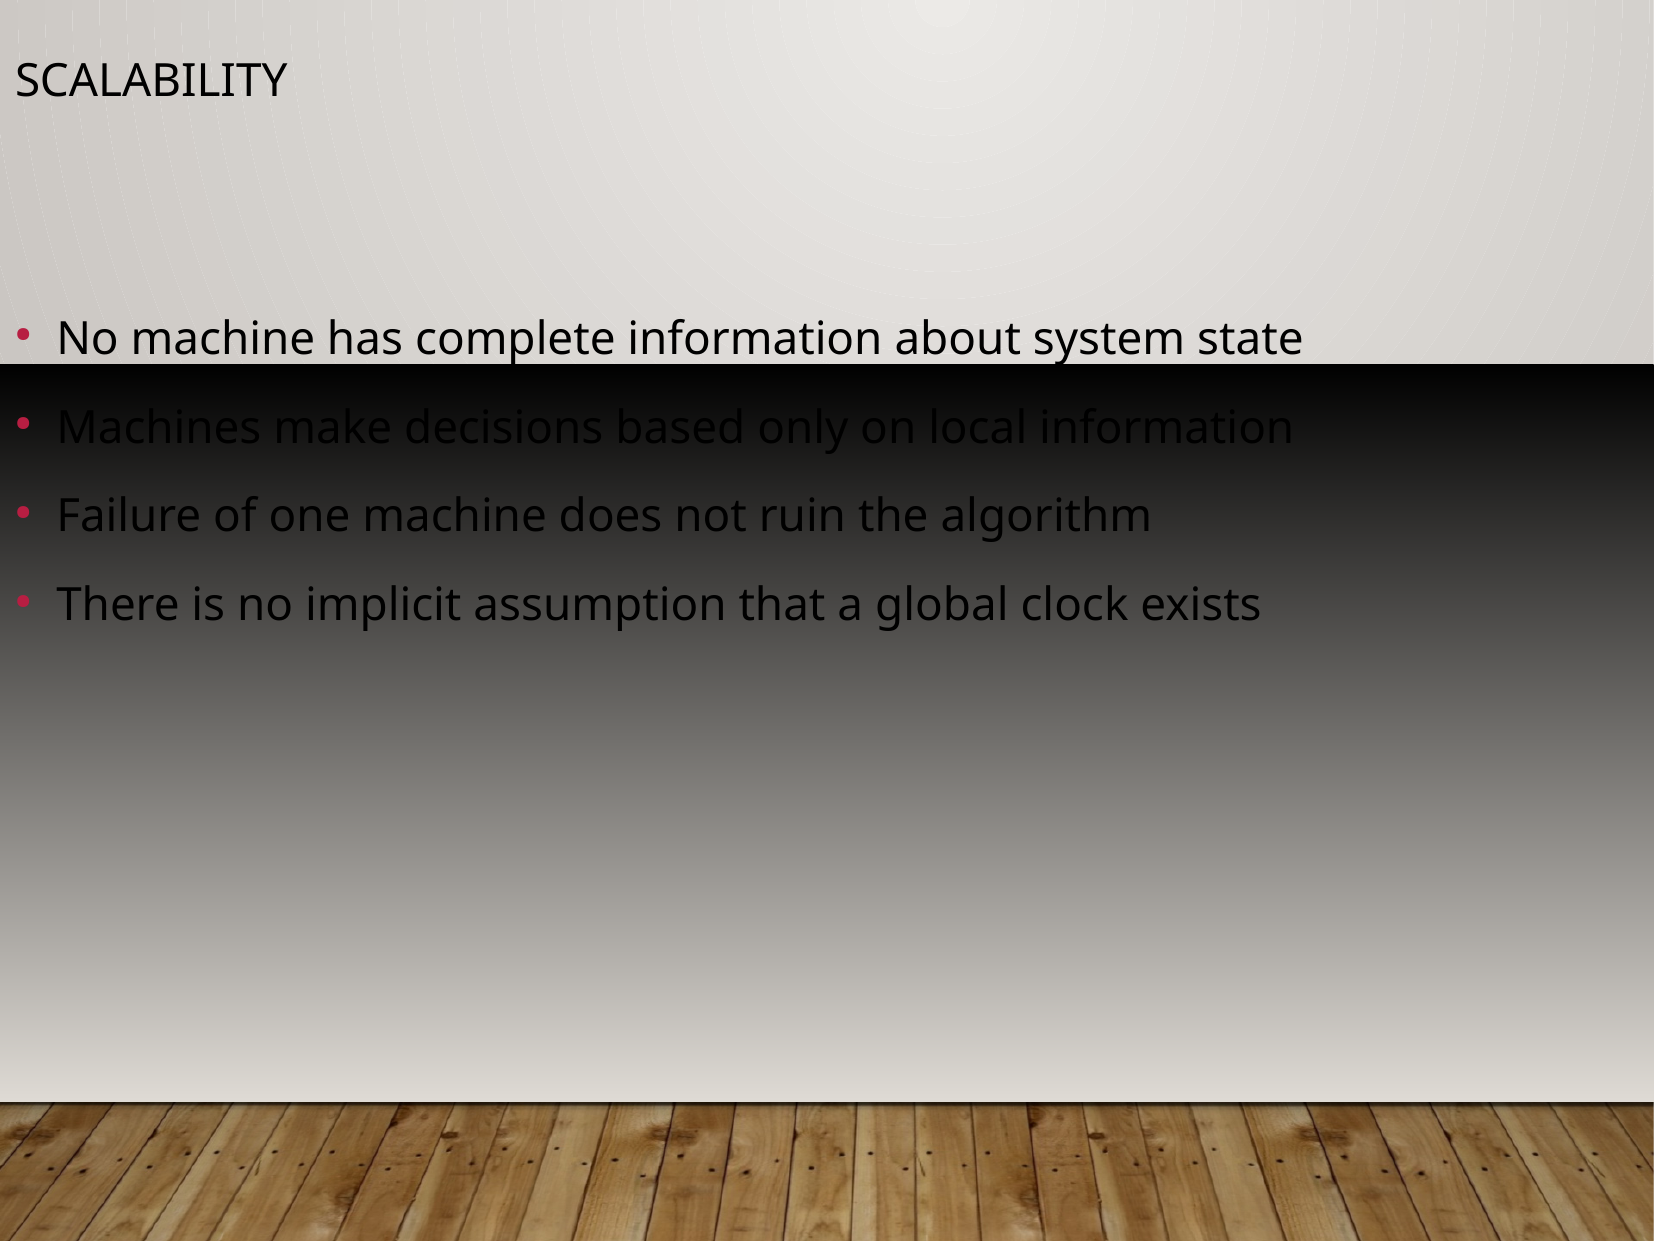

# Scalability
No machine has complete information about system state
Machines make decisions based only on local information
Failure of one machine does not ruin the algorithm
There is no implicit assumption that a global clock exists